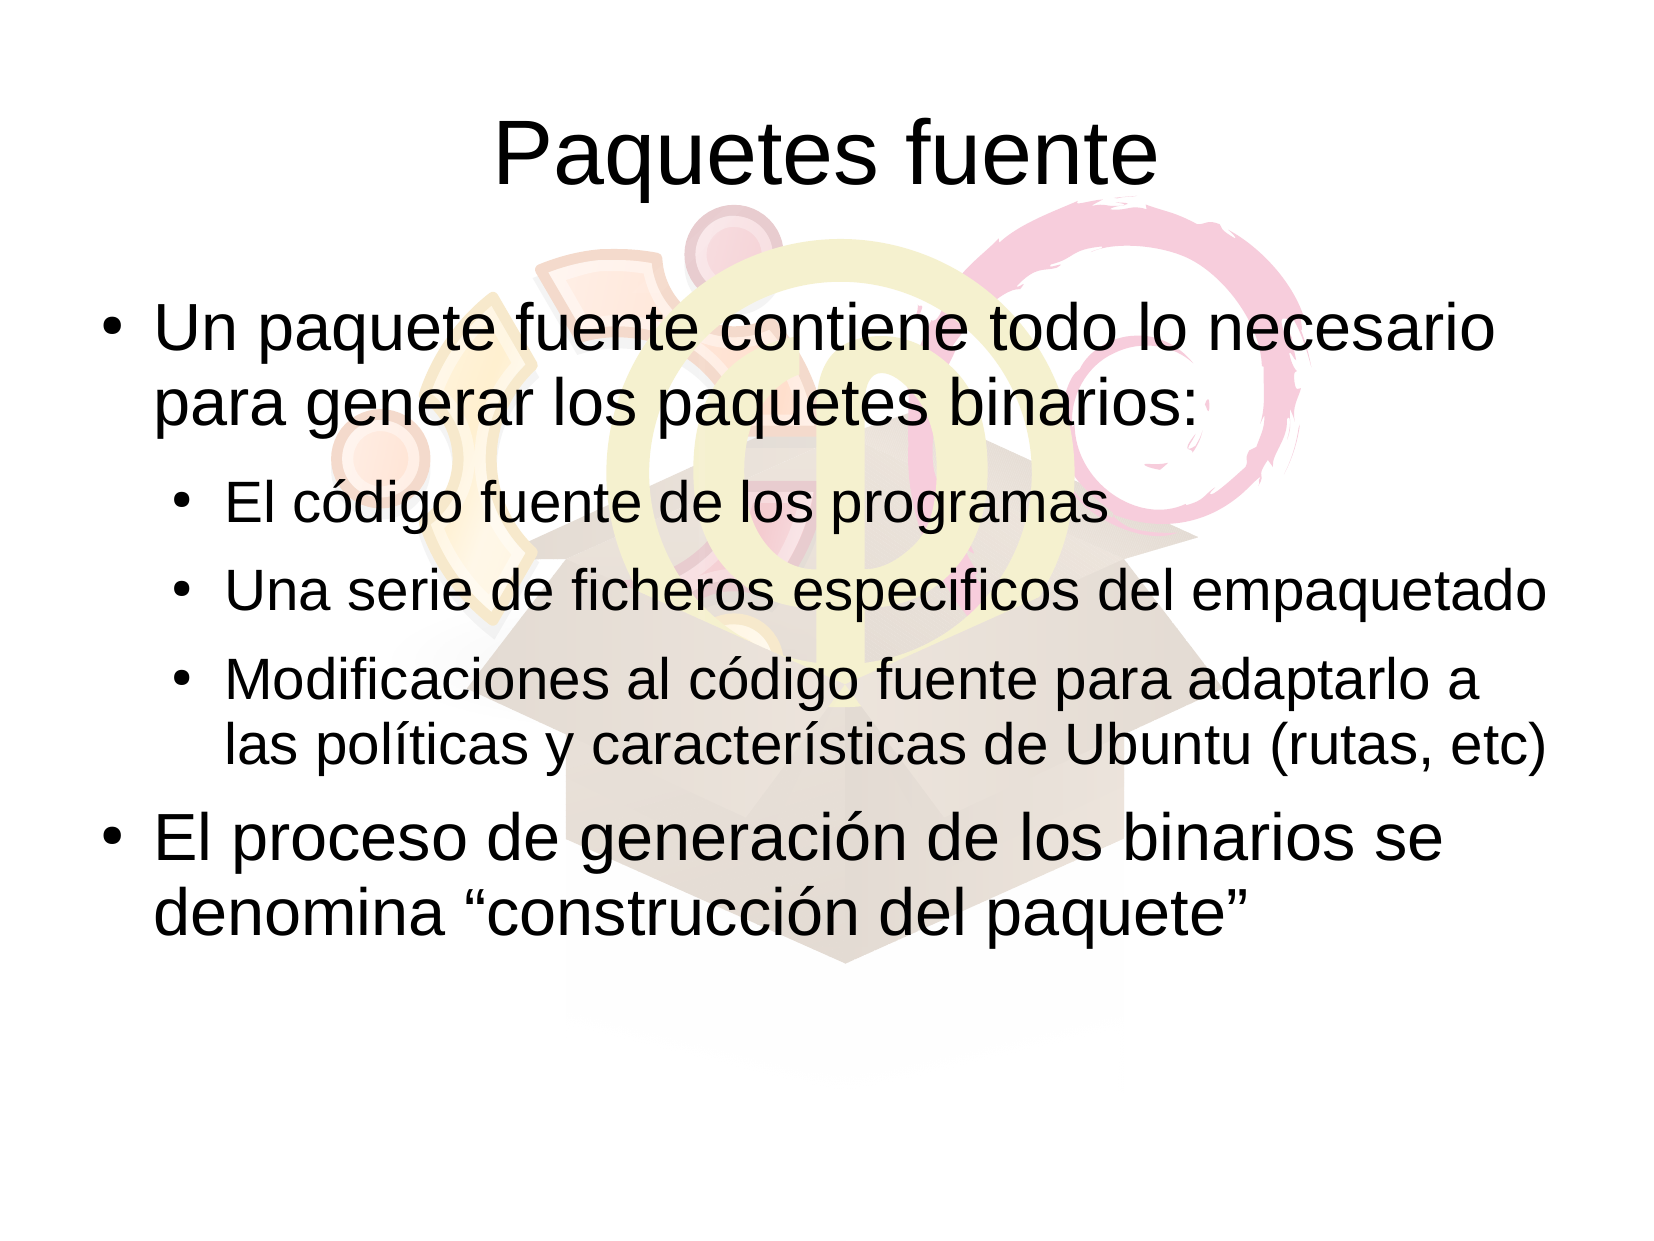

# Paquetes fuente
Un paquete fuente contiene todo lo necesario para generar los paquetes binarios:
El código fuente de los programas
Una serie de ficheros especificos del empaquetado
Modificaciones al código fuente para adaptarlo a las políticas y características de Ubuntu (rutas, etc)
El proceso de generación de los binarios se denomina “construcción del paquete”